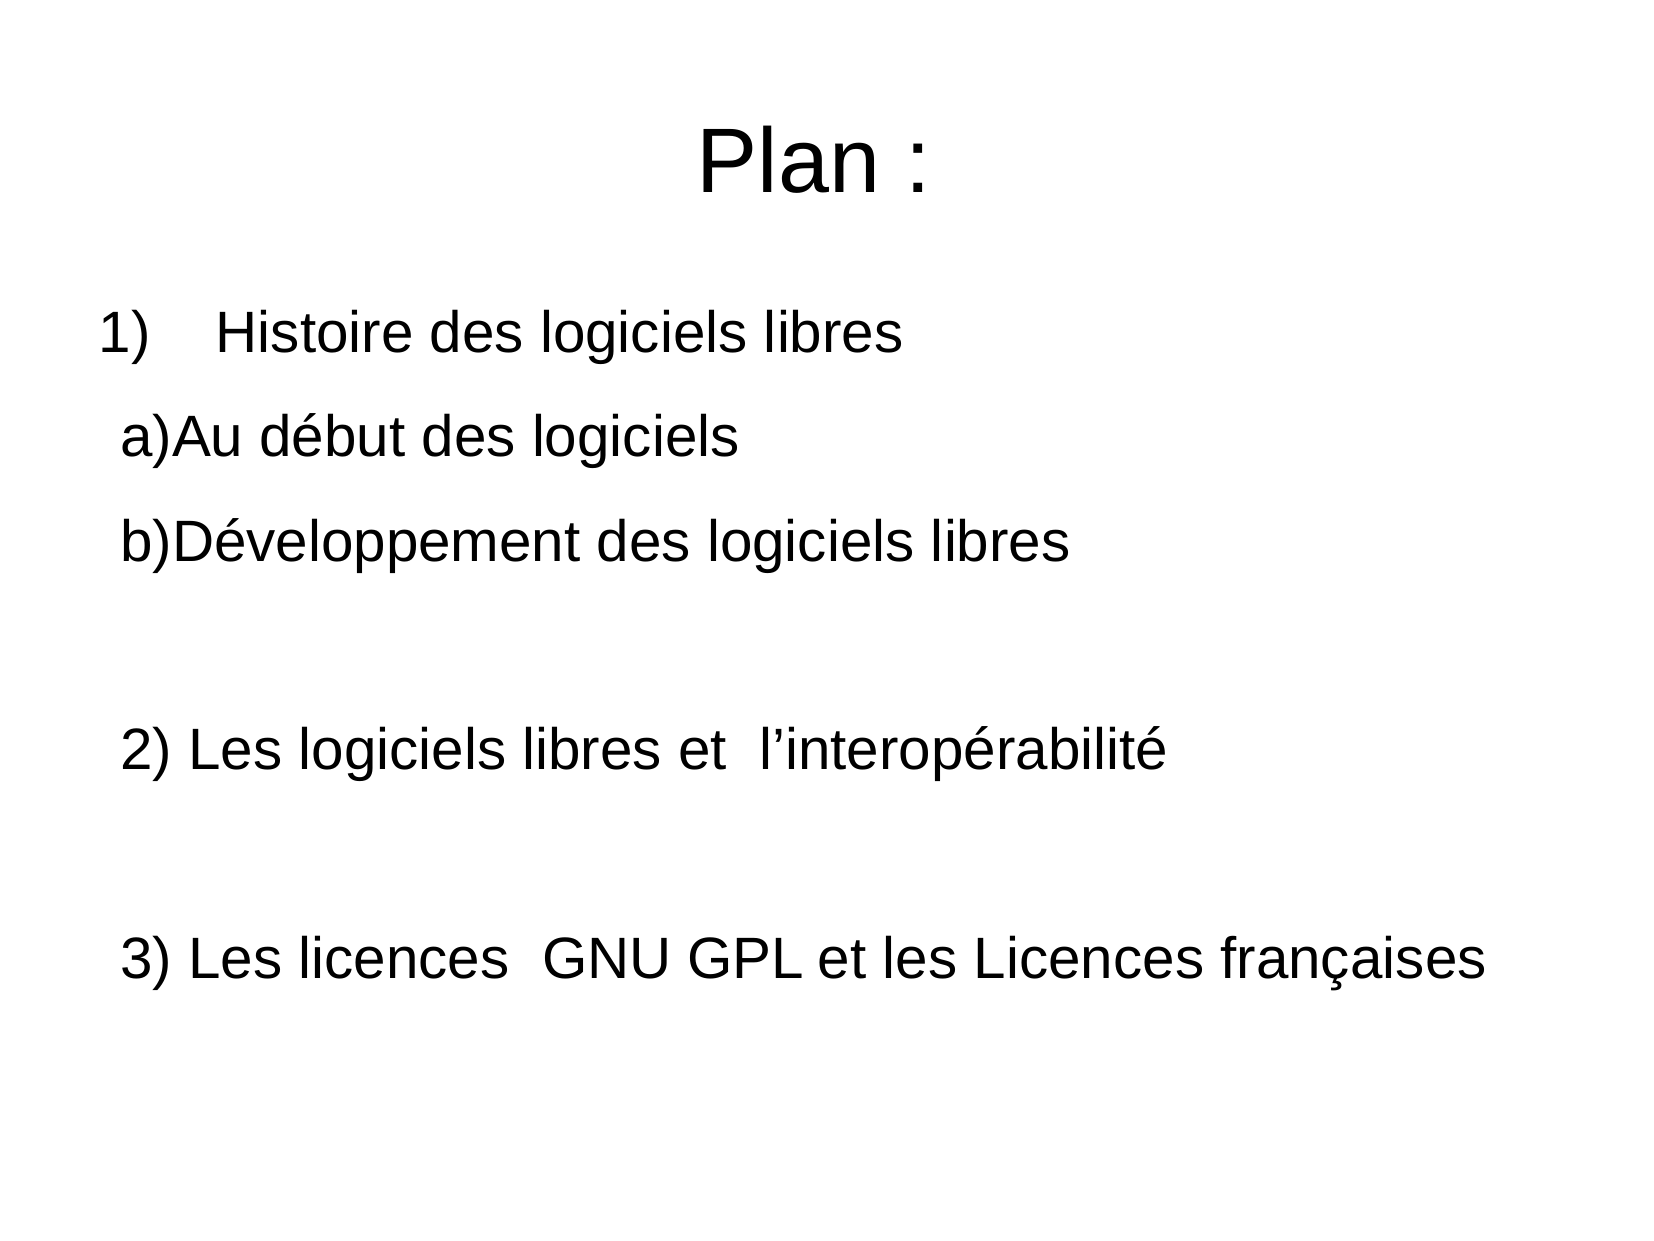

# Plan :
 1)    Histoire des logiciels libres
a)Au début des logiciels
b)Développement des logiciels libres
2) Les logiciels libres et l’interopérabilité
3) Les licences GNU GPL et les Licences françaises